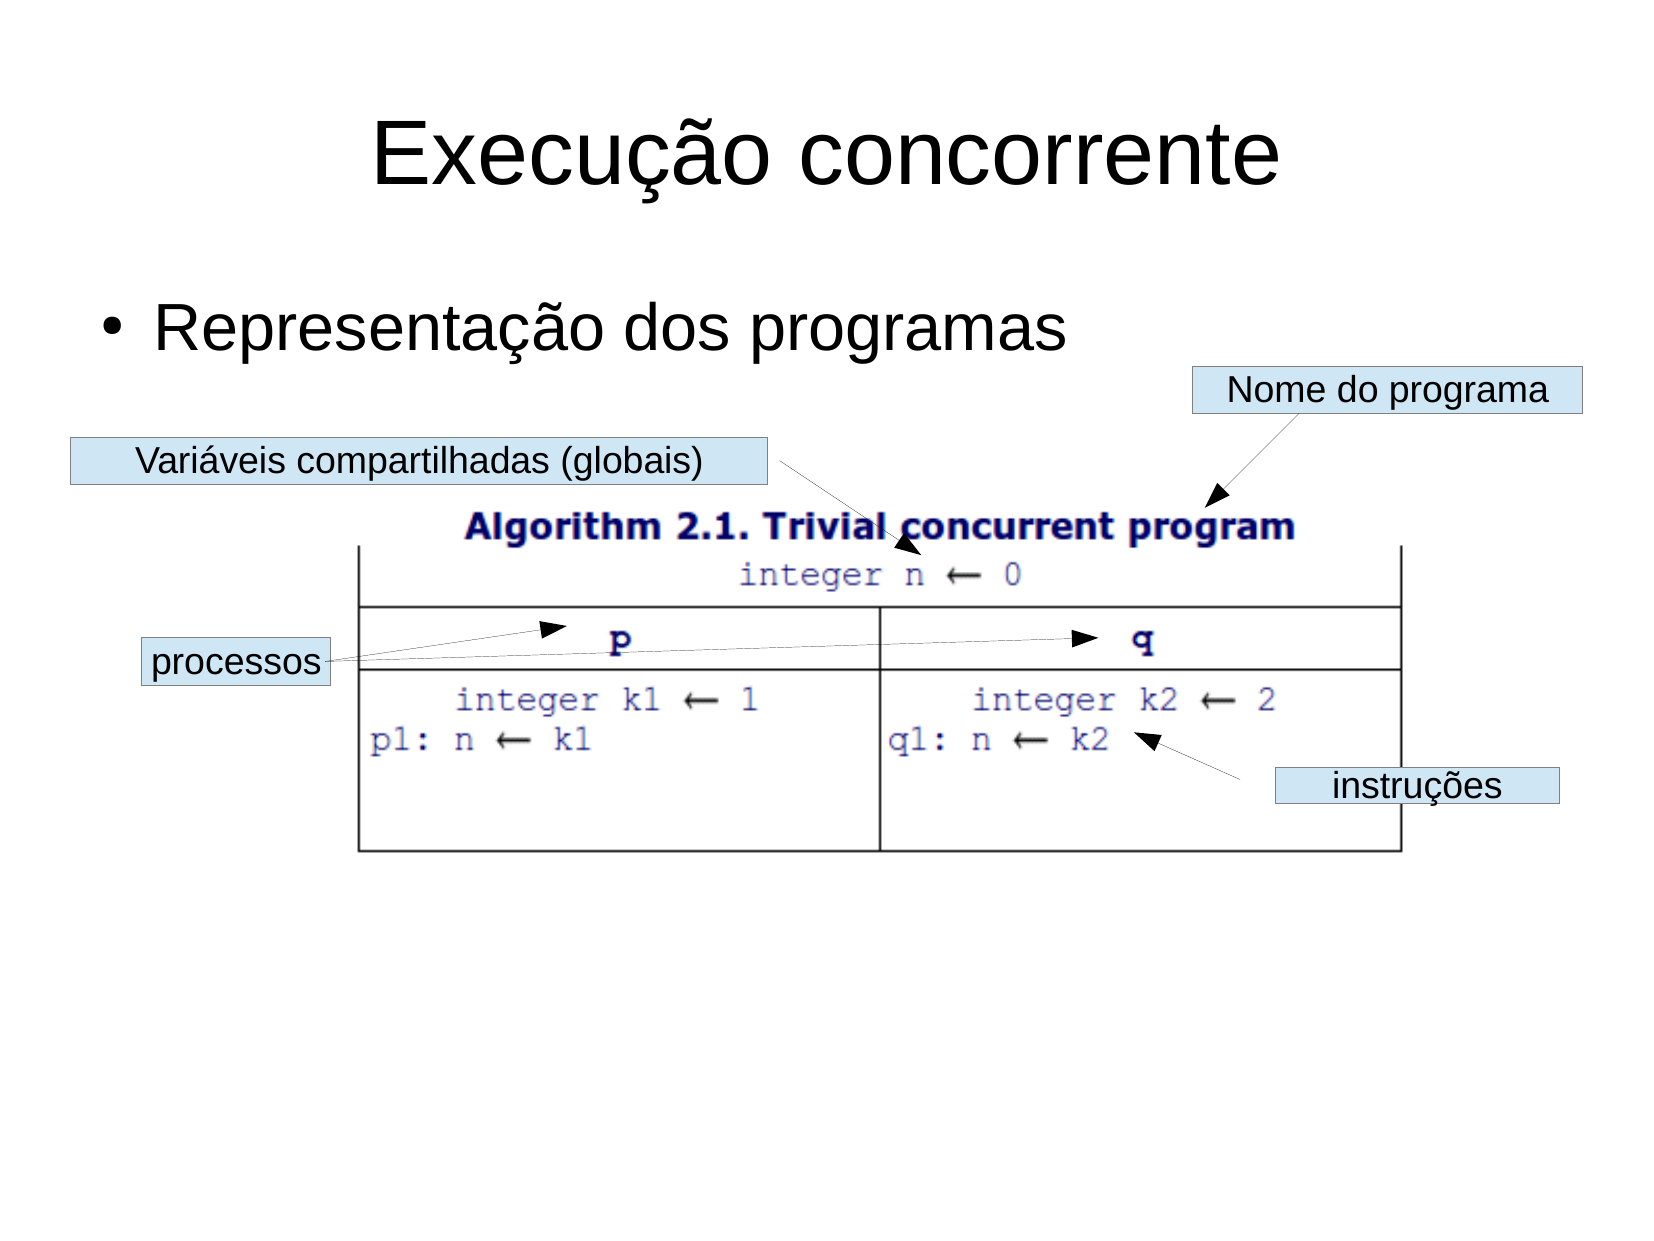

# Execução concorrente
Representação dos programas
Nome do programa
Variáveis compartilhadas (globais)
processos
instruções